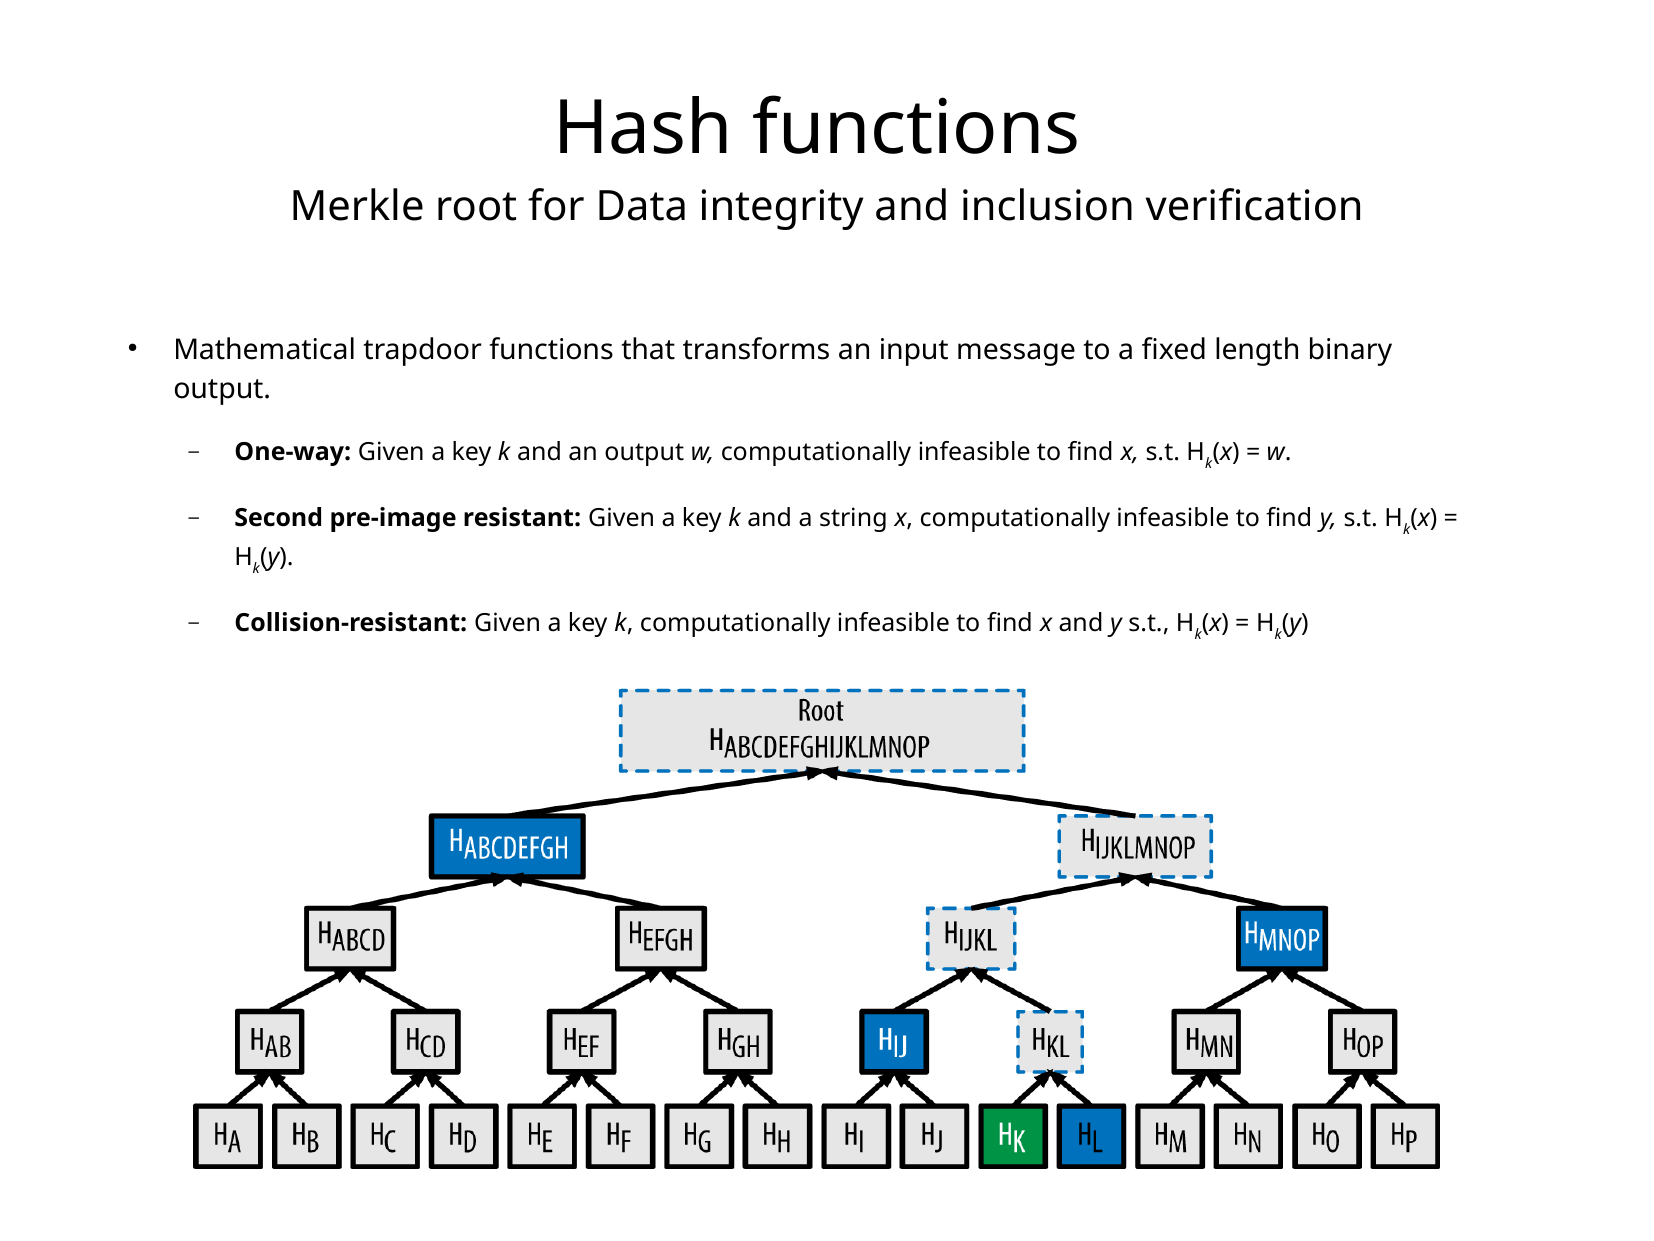

# Hash functions Merkle root for Data integrity and inclusion verification
Mathematical trapdoor functions that transforms an input message to a fixed length binary output.
One-way: Given a key k and an output w, computationally infeasible to find x, s.t. Hk(x) = w.
Second pre-image resistant: Given a key k and a string x, computationally infeasible to find y, s.t. Hk(x) = Hk(y).
Collision-resistant: Given a key k, computationally infeasible to find x and y s.t., Hk(x) = Hk(y)